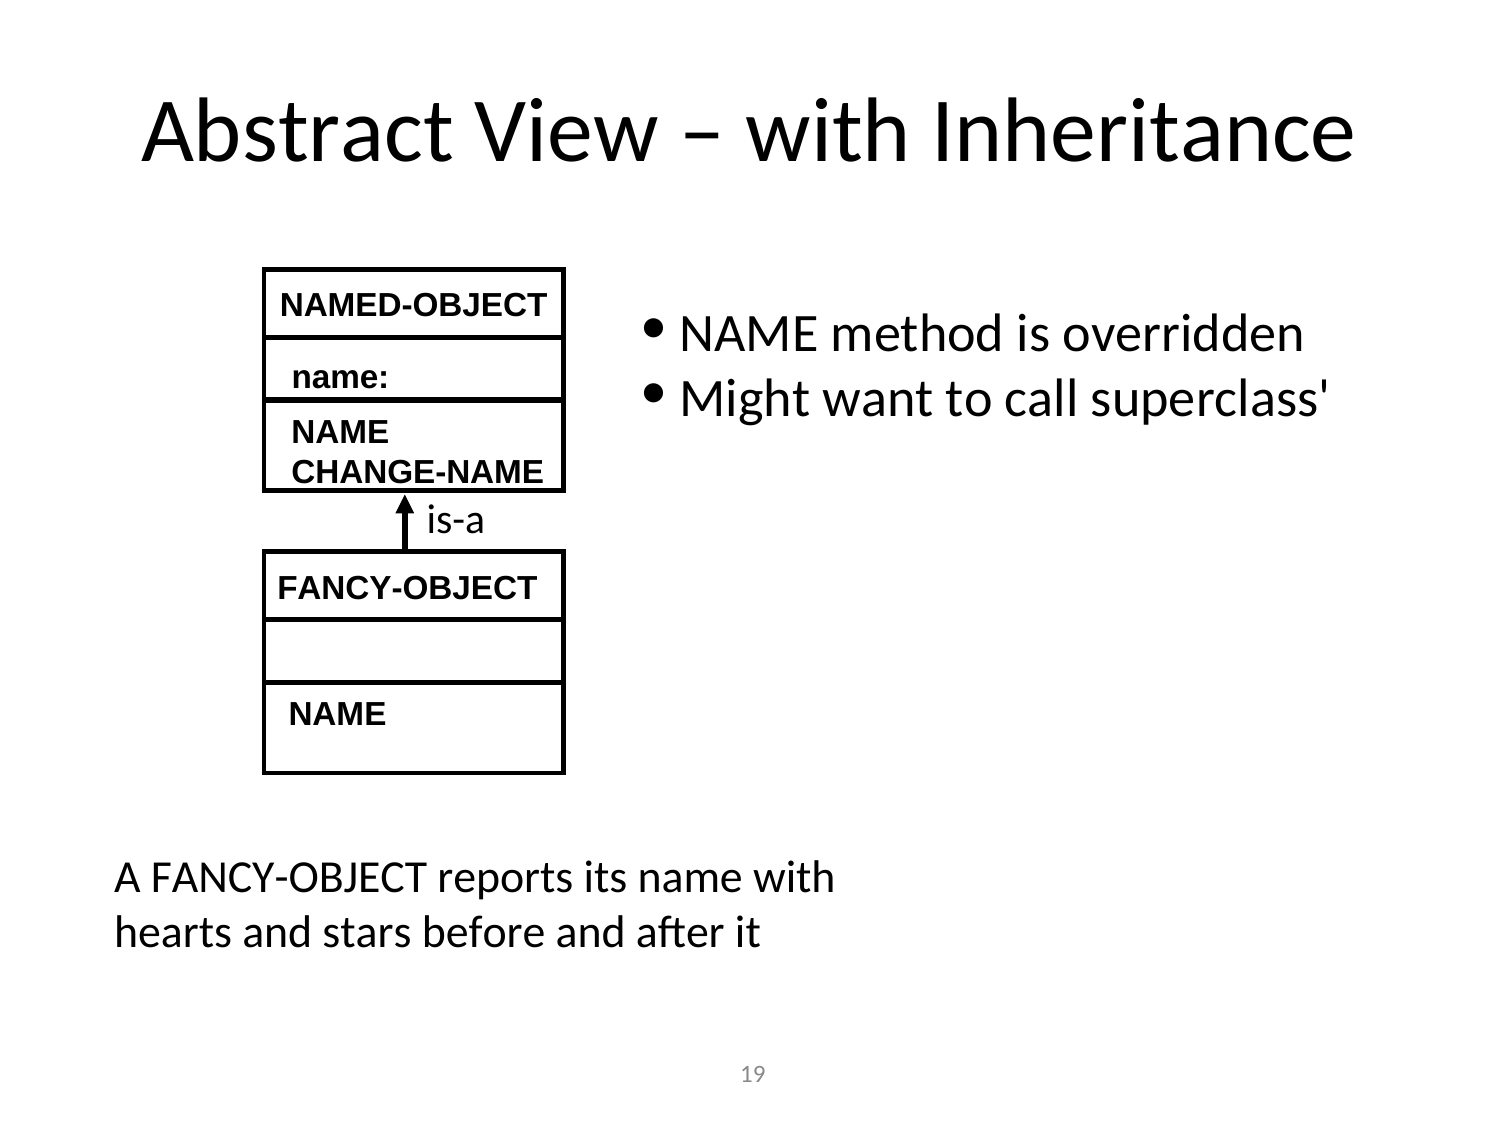

# Abstract View – with Inheritance
NAMED-OBJECT
name:
NAME
CHANGE-NAME
 NAME method is overridden
 Might want to call superclass'
is-a
FANCY-OBJECT
NAME
A FANCY-OBJECT reports its name with hearts and stars before and after it